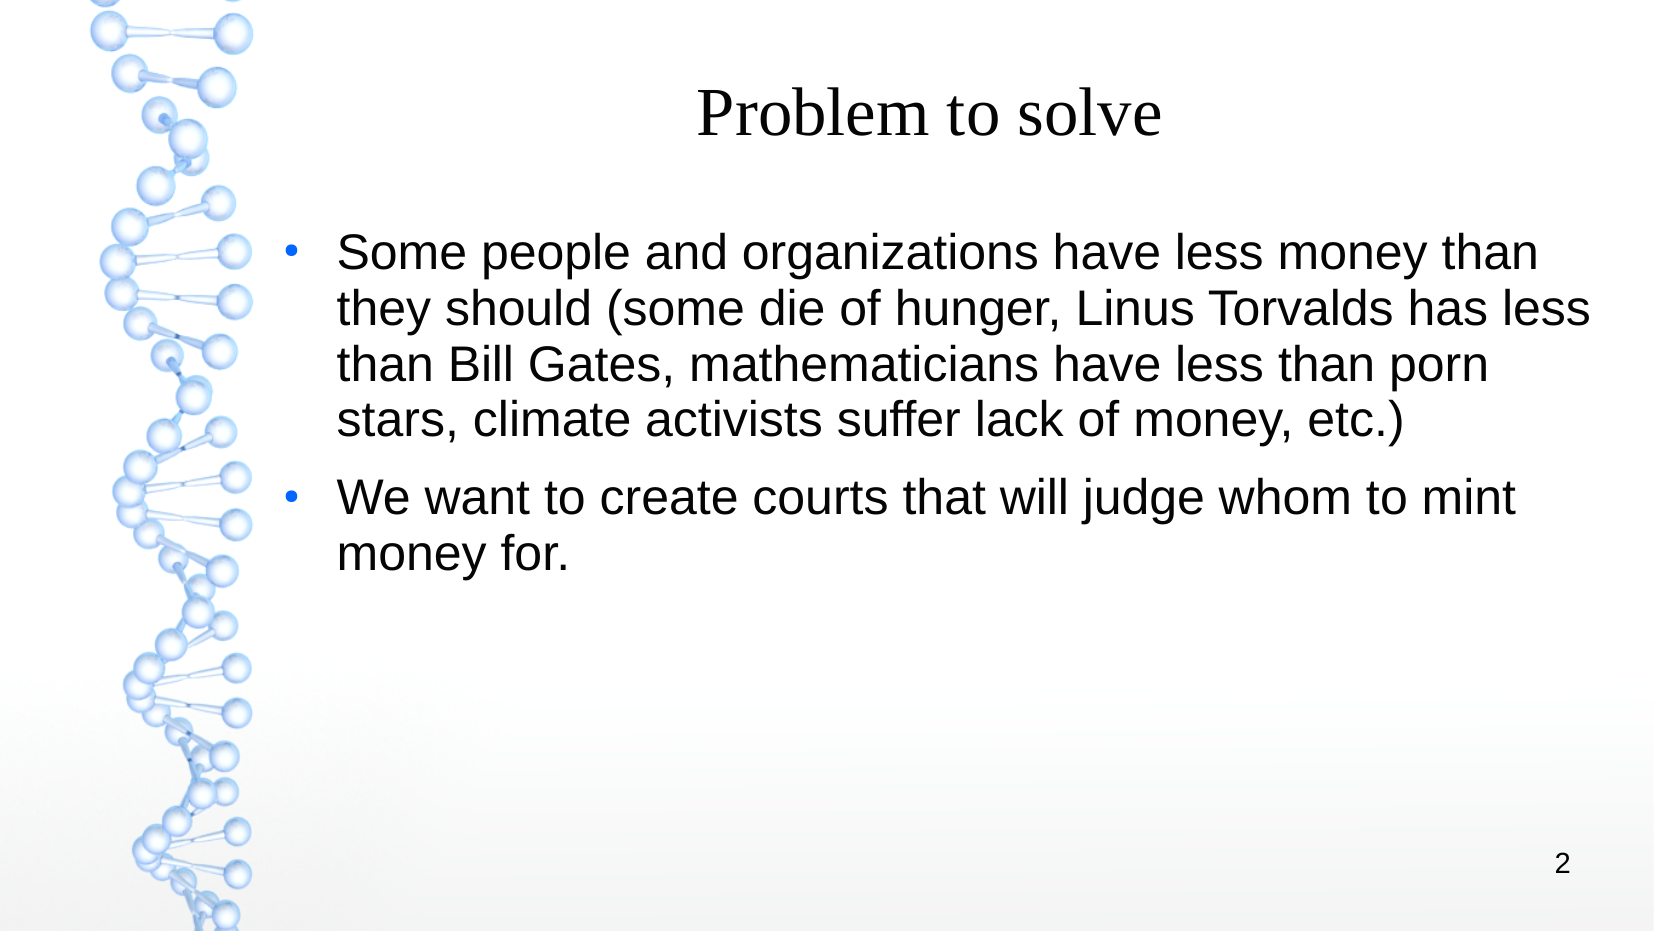

# Problem to solve
Some people and organizations have less money than they should (some die of hunger, Linus Torvalds has less than Bill Gates, mathematicians have less than porn stars, climate activists suffer lack of money, etc.)
We want to create courts that will judge whom to mint money for.
2